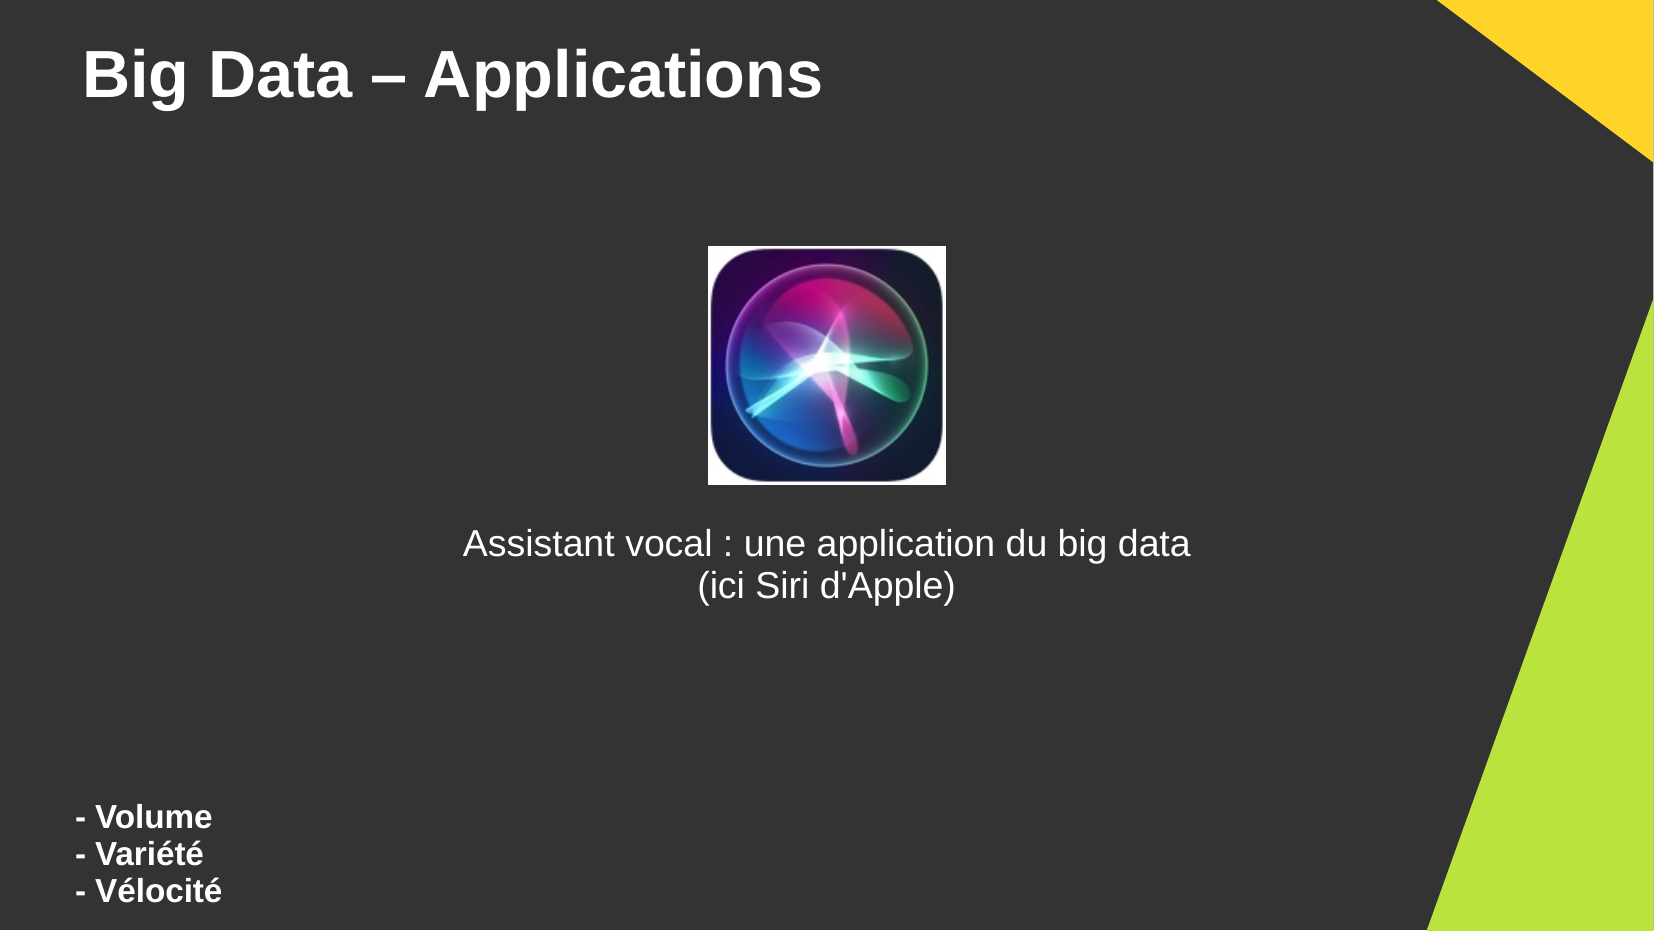

# Big Data – Applications
Assistant vocal : une application du big data
(ici Siri d'Apple)
- Volume
- Variété
- Vélocité